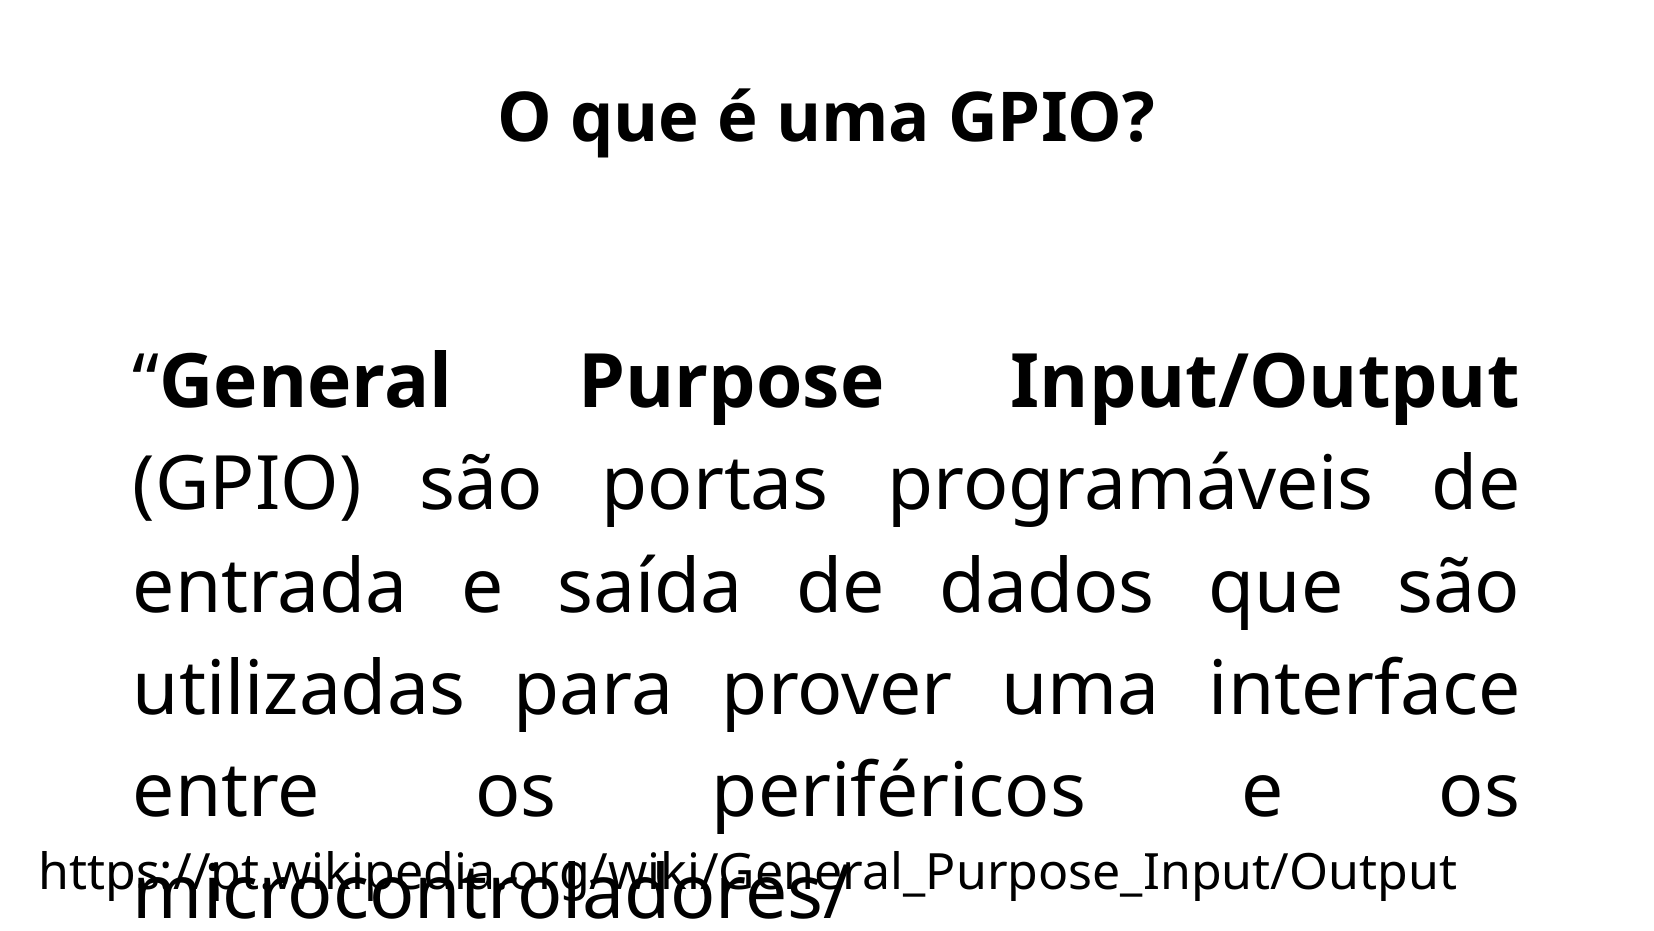

# O que é uma GPIO?
“General Purpose Input/Output (GPIO) são portas programáveis de entrada e saída de dados que são utilizadas para prover uma interface entre os periféricos e os microcontroladores/microprocessadores.”
https://pt.wikipedia.org/wiki/General_Purpose_Input/Output